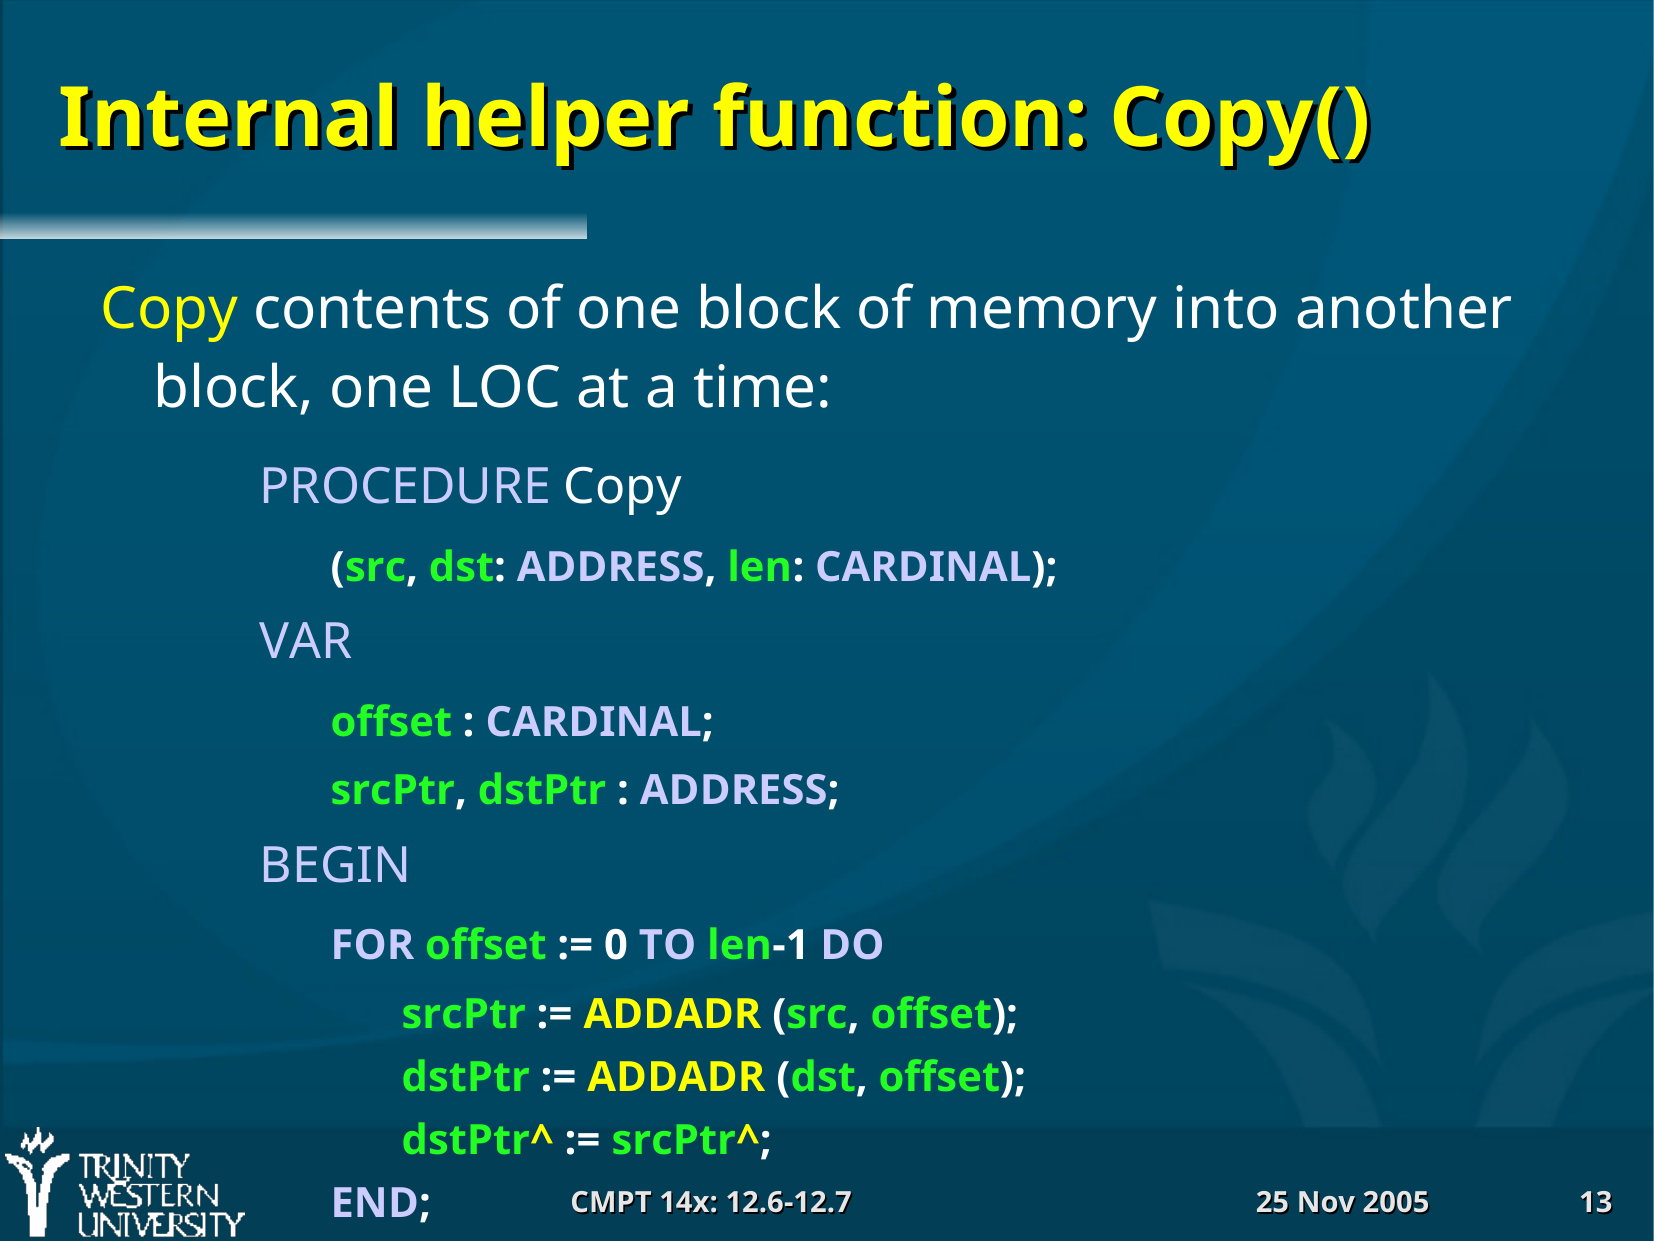

# Internal helper function: Copy()
Copy contents of one block of memory into another block, one LOC at a time:
PROCEDURE Copy
(src, dst: ADDRESS, len: CARDINAL);
VAR
offset : CARDINAL;
srcPtr, dstPtr : ADDRESS;
BEGIN
FOR offset := 0 TO len-1 DO
srcPtr := ADDADR (src, offset);
dstPtr := ADDADR (dst, offset);
dstPtr^ := srcPtr^;
END;
END Copy;
CMPT 14x: 12.6-12.7
25 Nov 2005
13